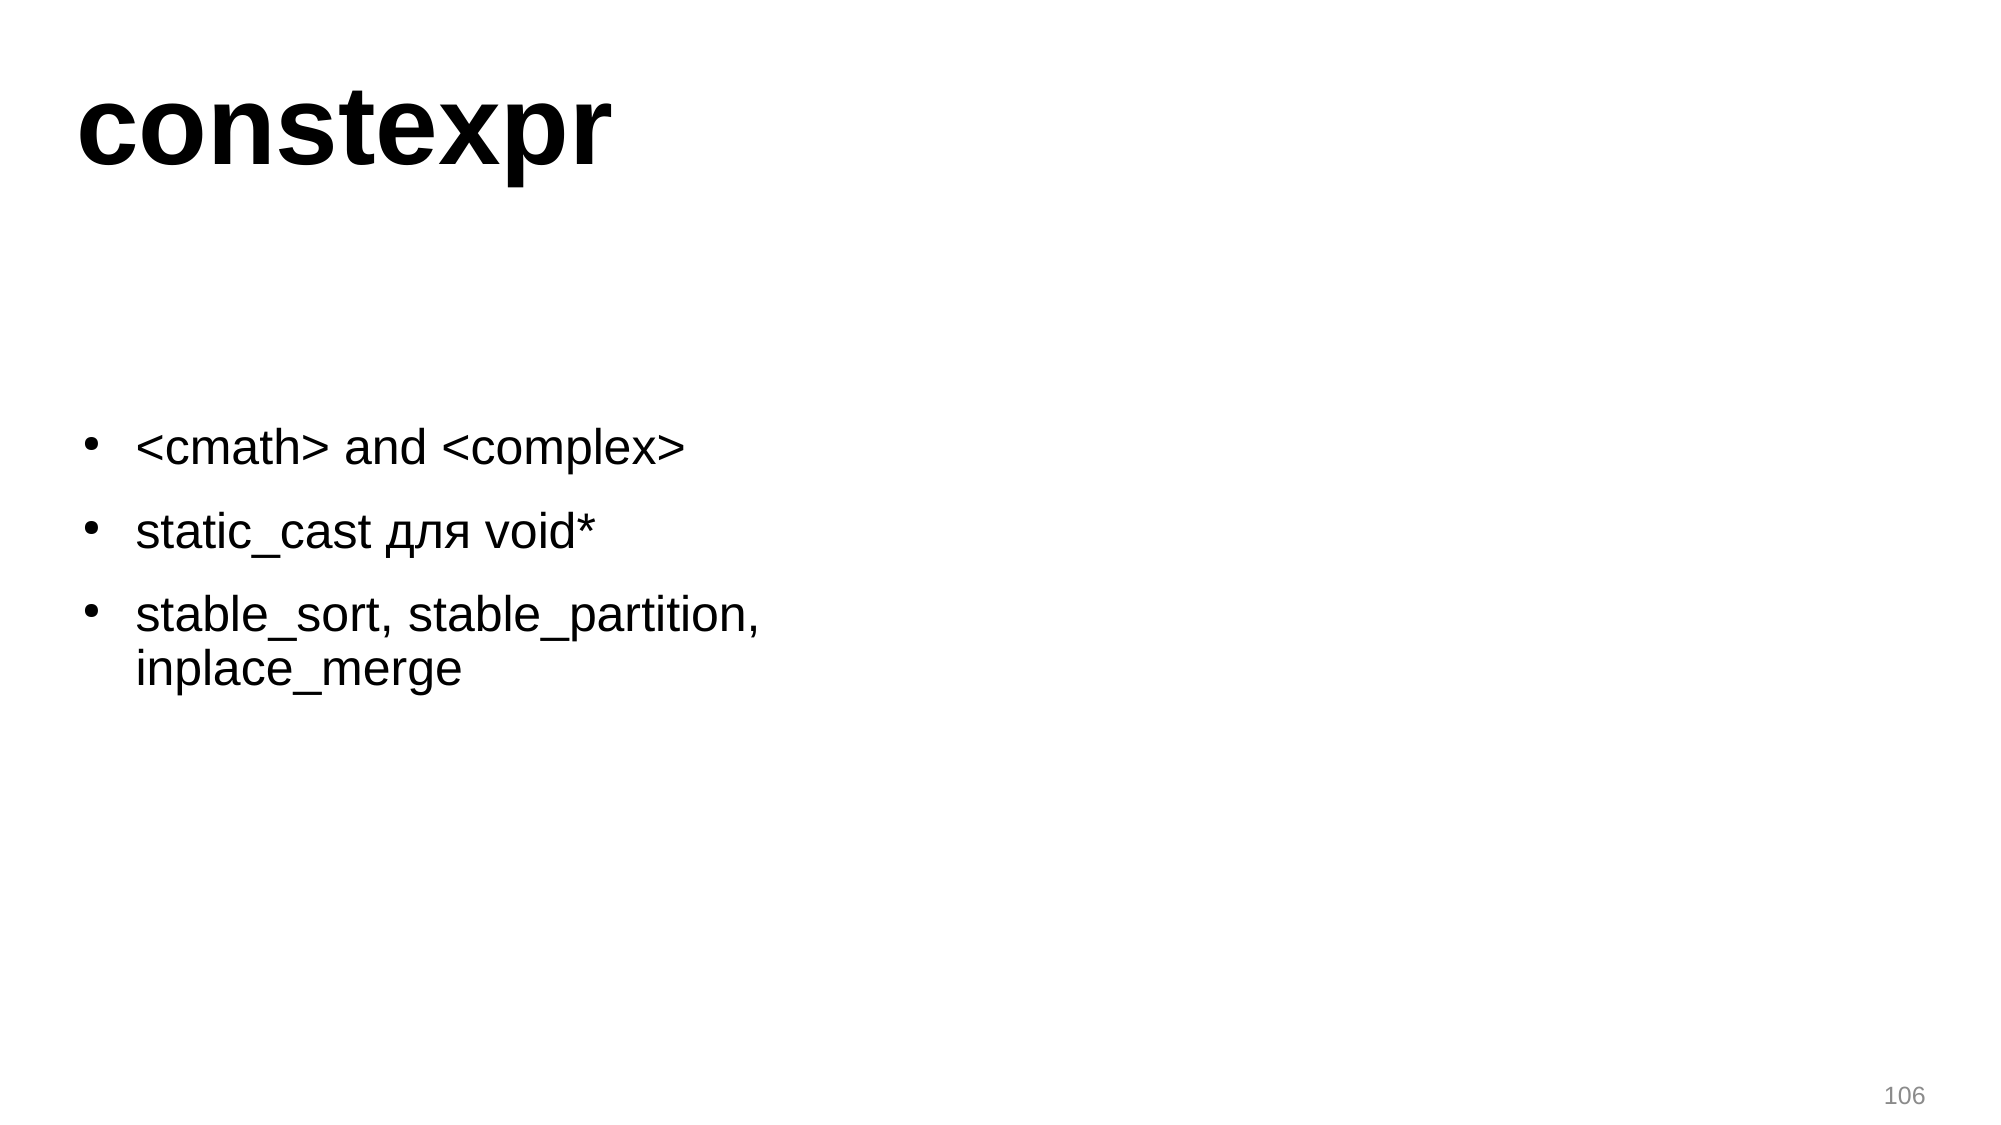

# constexpr
<cmath> and <complex>
static_cast для void*
stable_sort, stable_partition, inplace_merge